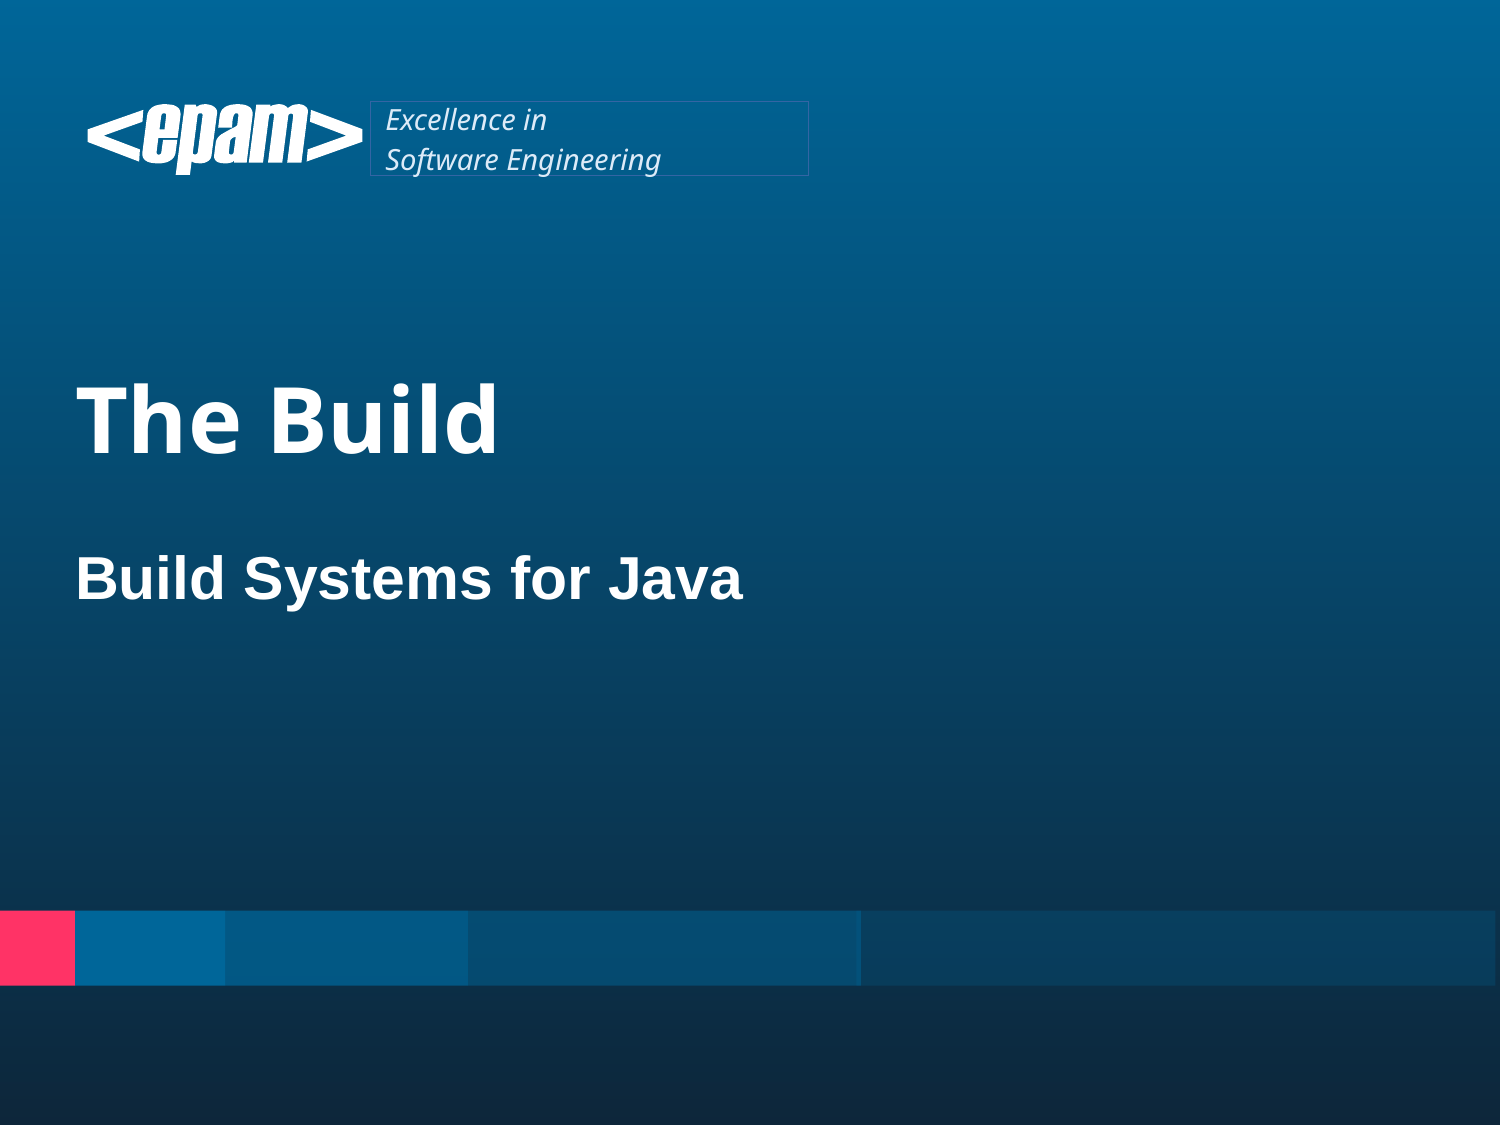

# The Build
Build Systems for Java